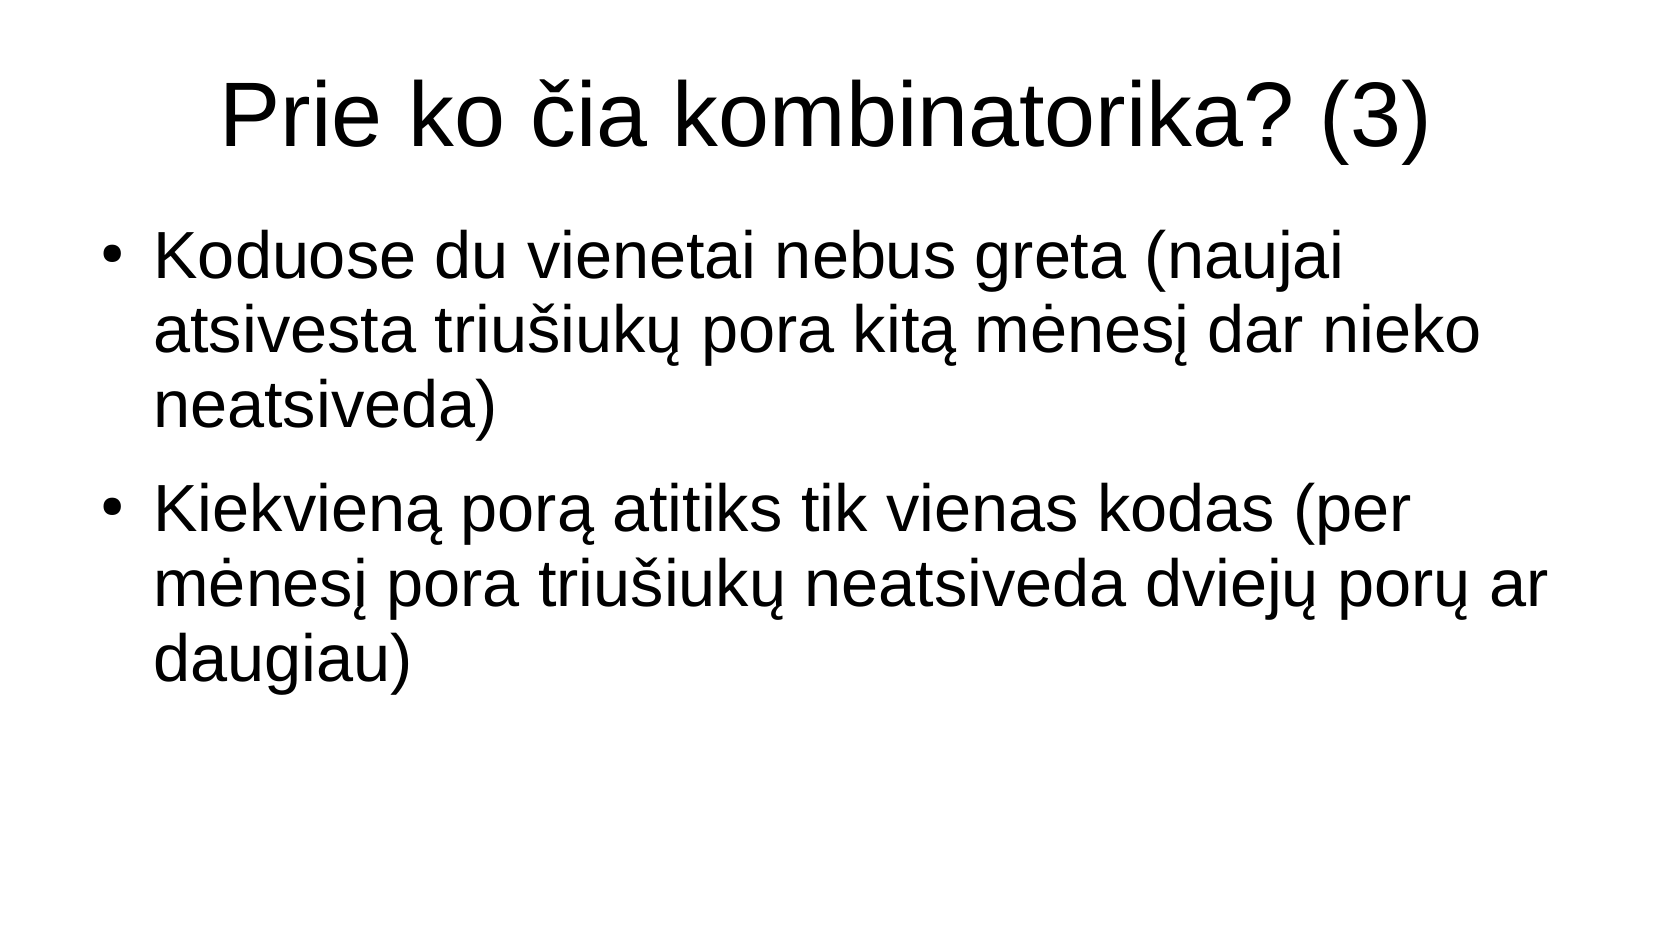

# Prie ko čia kombinatorika? (3)
Koduose du vienetai nebus greta (naujai atsivesta triušiukų pora kitą mėnesį dar nieko neatsiveda)
Kiekvieną porą atitiks tik vienas kodas (per mėnesį pora triušiukų neatsiveda dviejų porų ar daugiau)